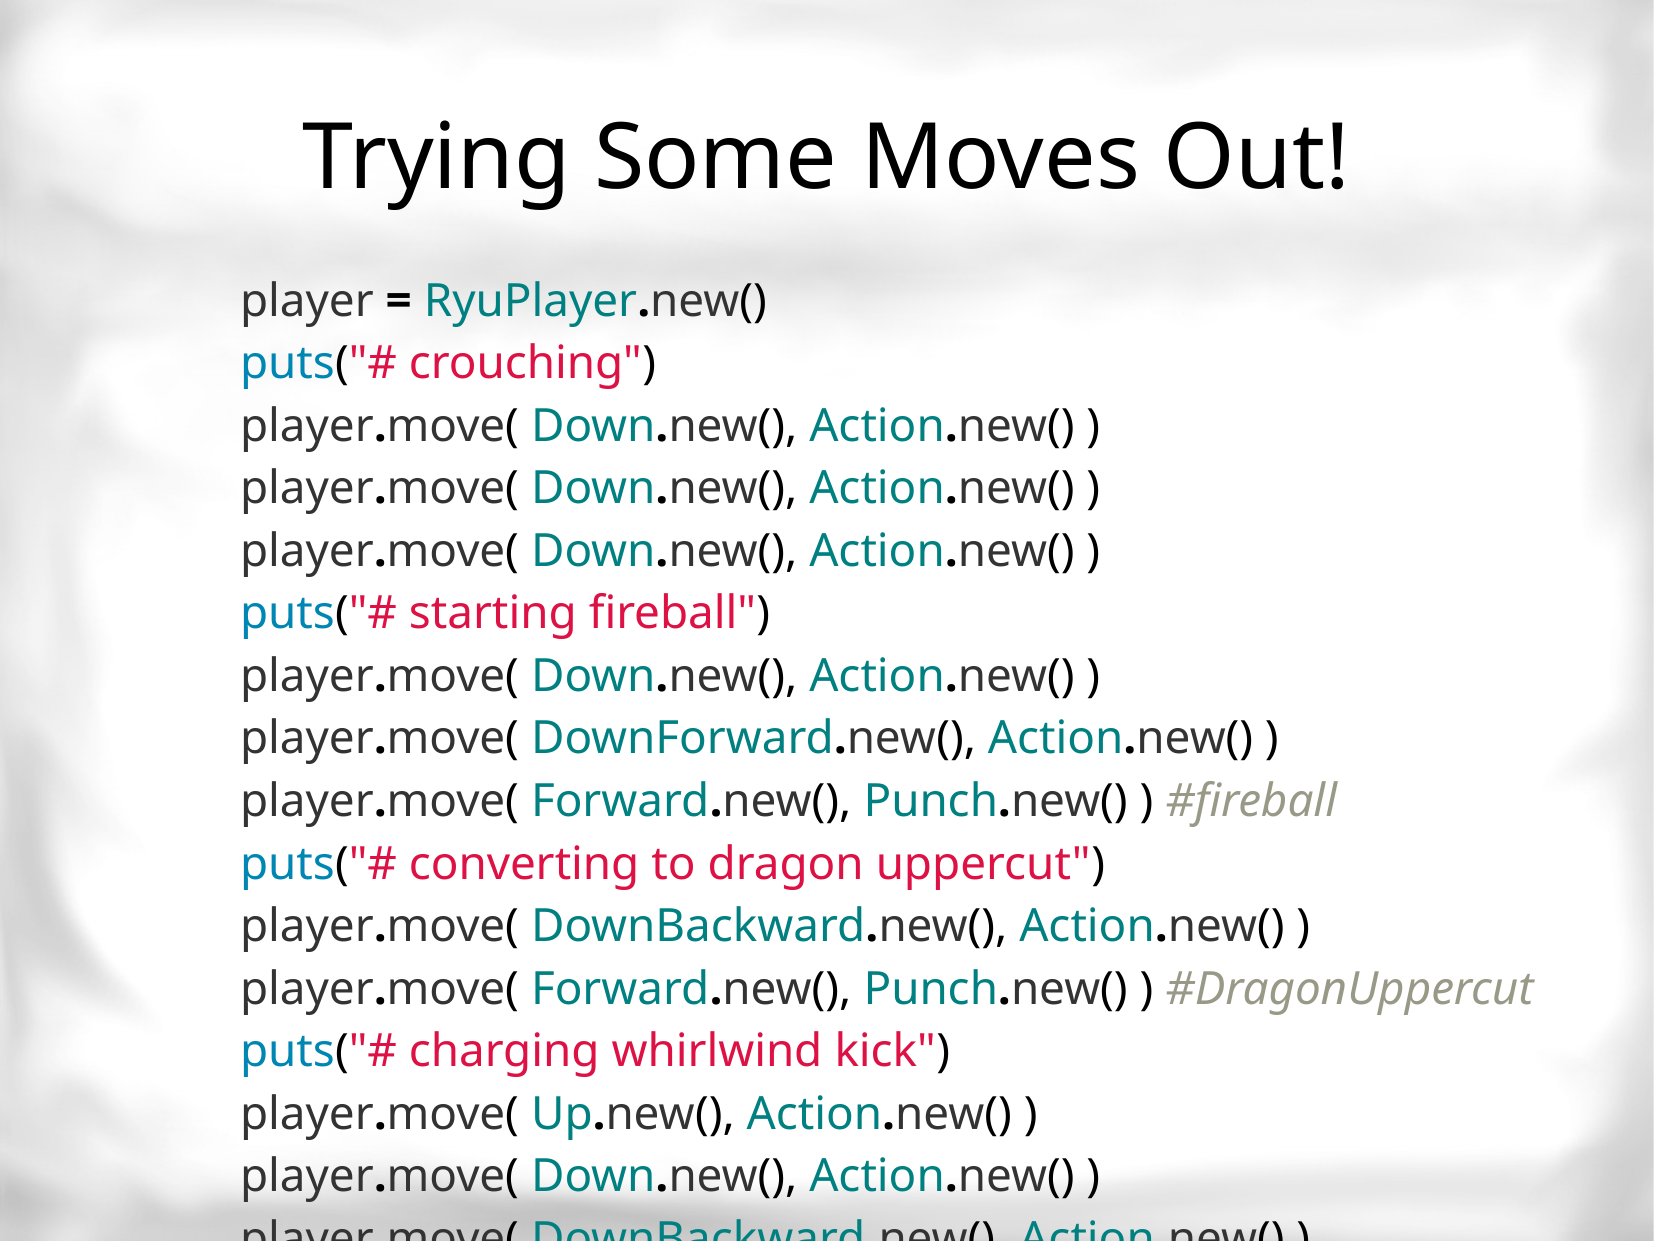

# Trying Some Moves Out!
    player = RyuPlayer.new()
    puts("# crouching")
    player.move( Down.new(), Action.new() )
    player.move( Down.new(), Action.new() )
    player.move( Down.new(), Action.new() )
    puts("# starting fireball")
    player.move( Down.new(), Action.new() )
    player.move( DownForward.new(), Action.new() )
    player.move( Forward.new(), Punch.new() ) #fireball
    puts("# converting to dragon uppercut")
    player.move( DownBackward.new(), Action.new() )
    player.move( Forward.new(), Punch.new() ) #DragonUppercut
    puts("# charging whirlwind kick")
    player.move( Up.new(), Action.new() )
    player.move( Down.new(), Action.new() )
    player.move( DownBackward.new(), Action.new() )
    player.move( Backward.new(), Kick.new() ) #whirlwind